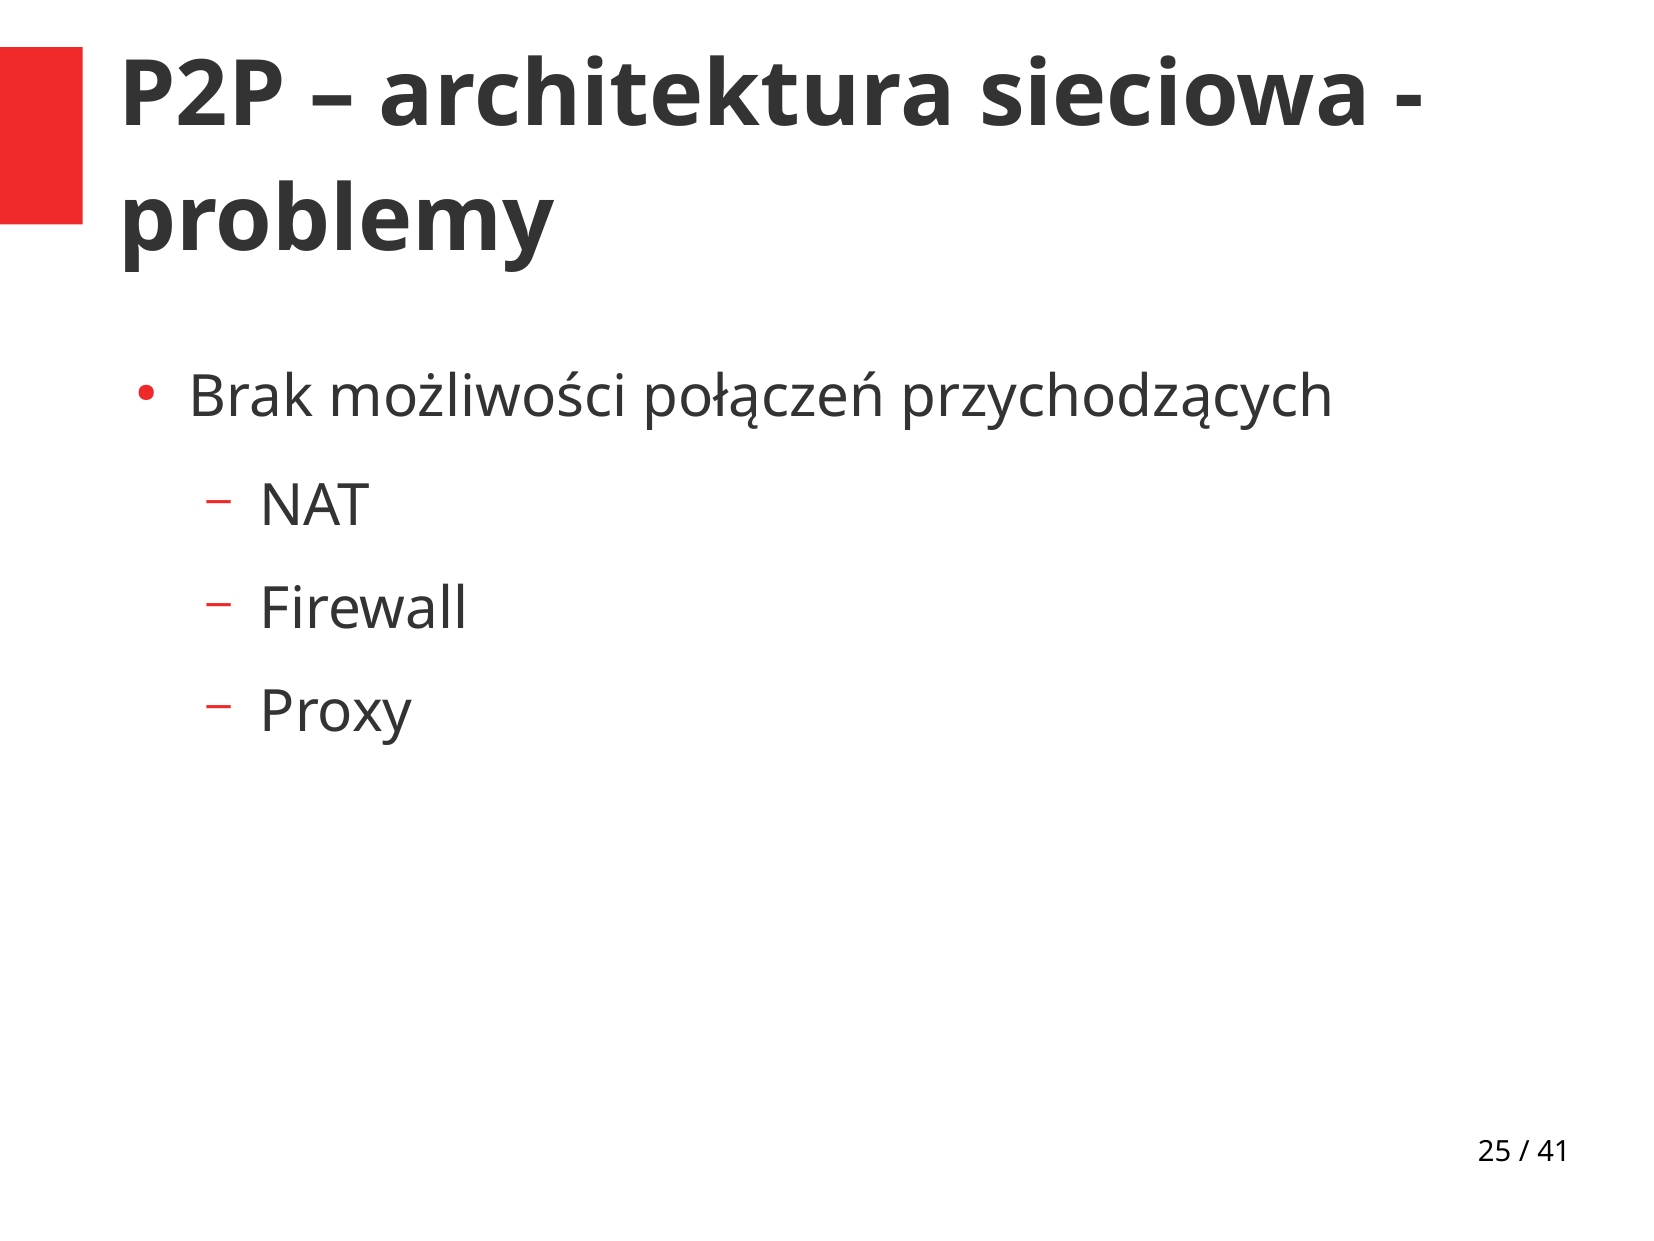

# P2P – architektura sieciowa - problemy
Brak możliwości połączeń przychodzących
NAT
Firewall
Proxy
25